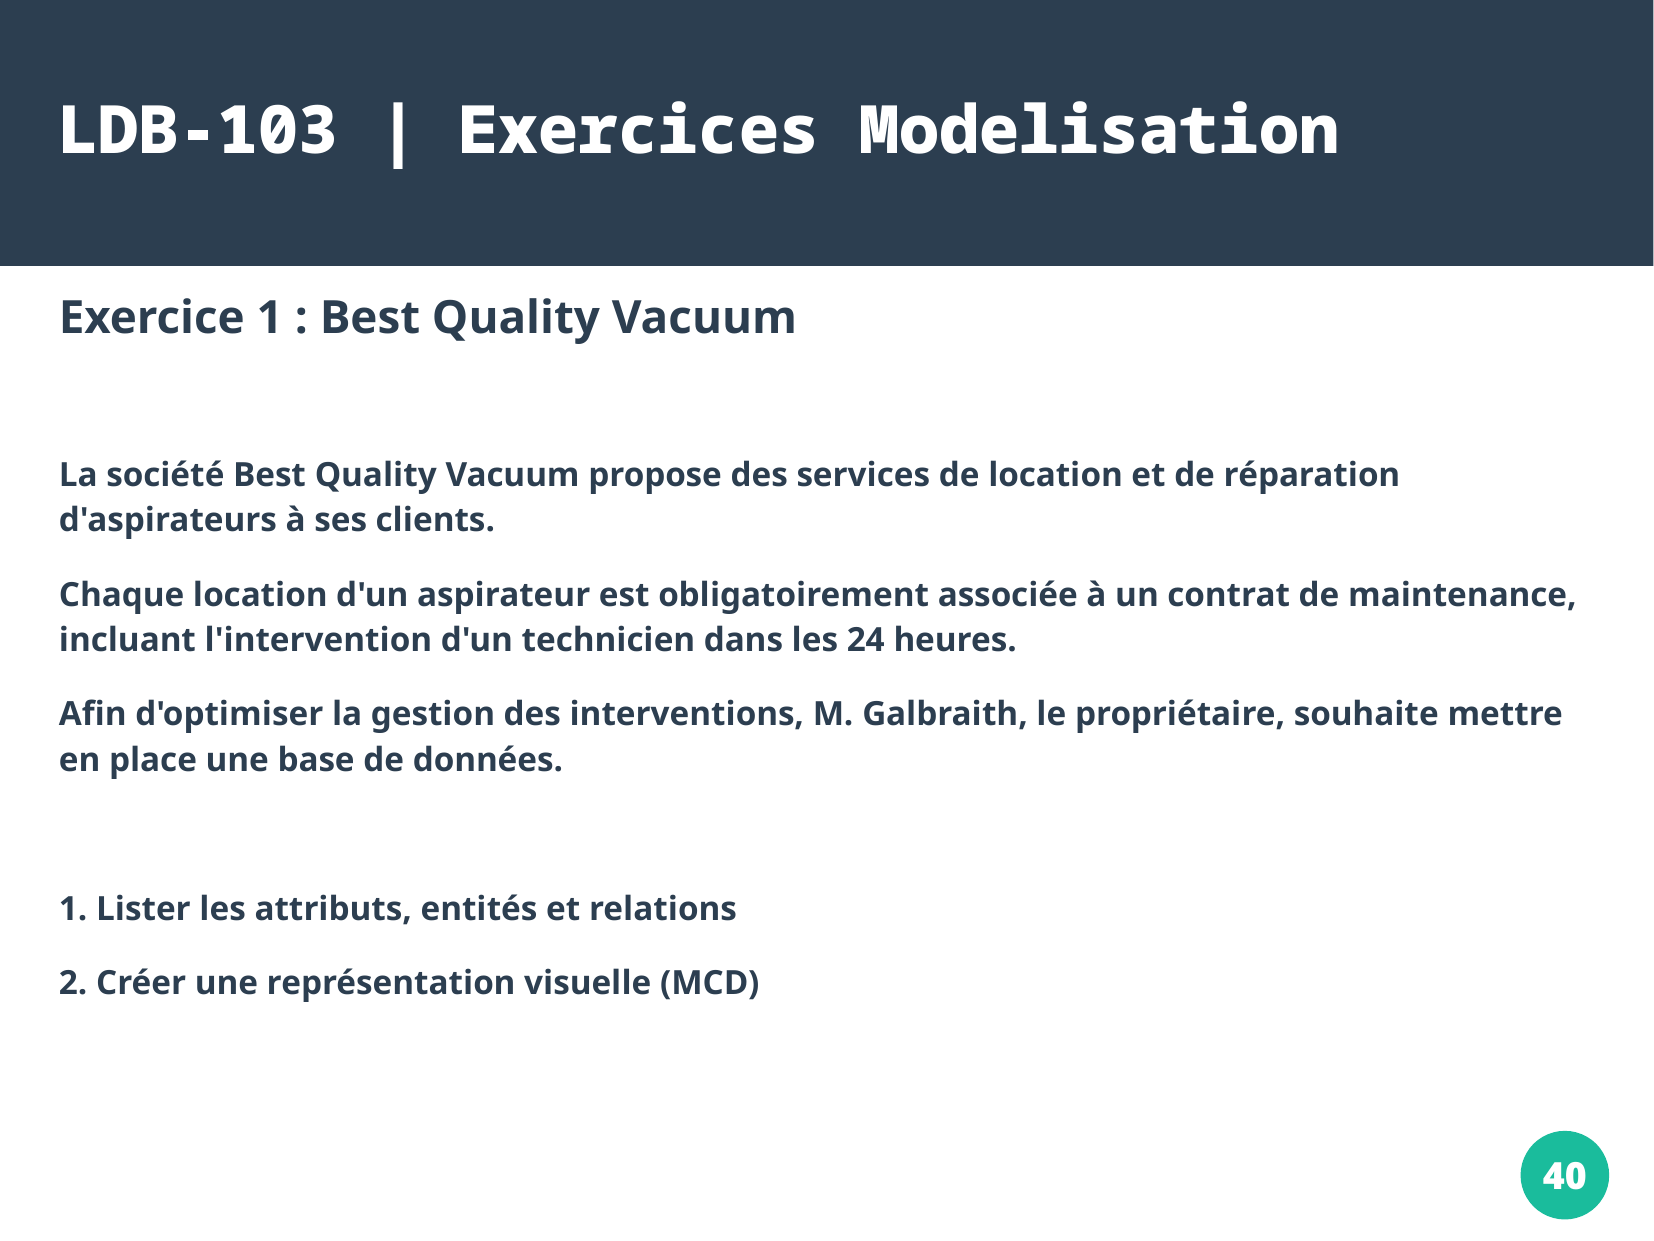

# LDB-103 | Exercices Modelisation
Exercice 1 : Best Quality Vacuum
La société Best Quality Vacuum propose des services de location et de réparation d'aspirateurs à ses clients.
Chaque location d'un aspirateur est obligatoirement associée à un contrat de maintenance, incluant l'intervention d'un technicien dans les 24 heures.
Afin d'optimiser la gestion des interventions, M. Galbraith, le propriétaire, souhaite mettre en place une base de données.
1. Lister les attributs, entités et relations
2. Créer une représentation visuelle (MCD)
40